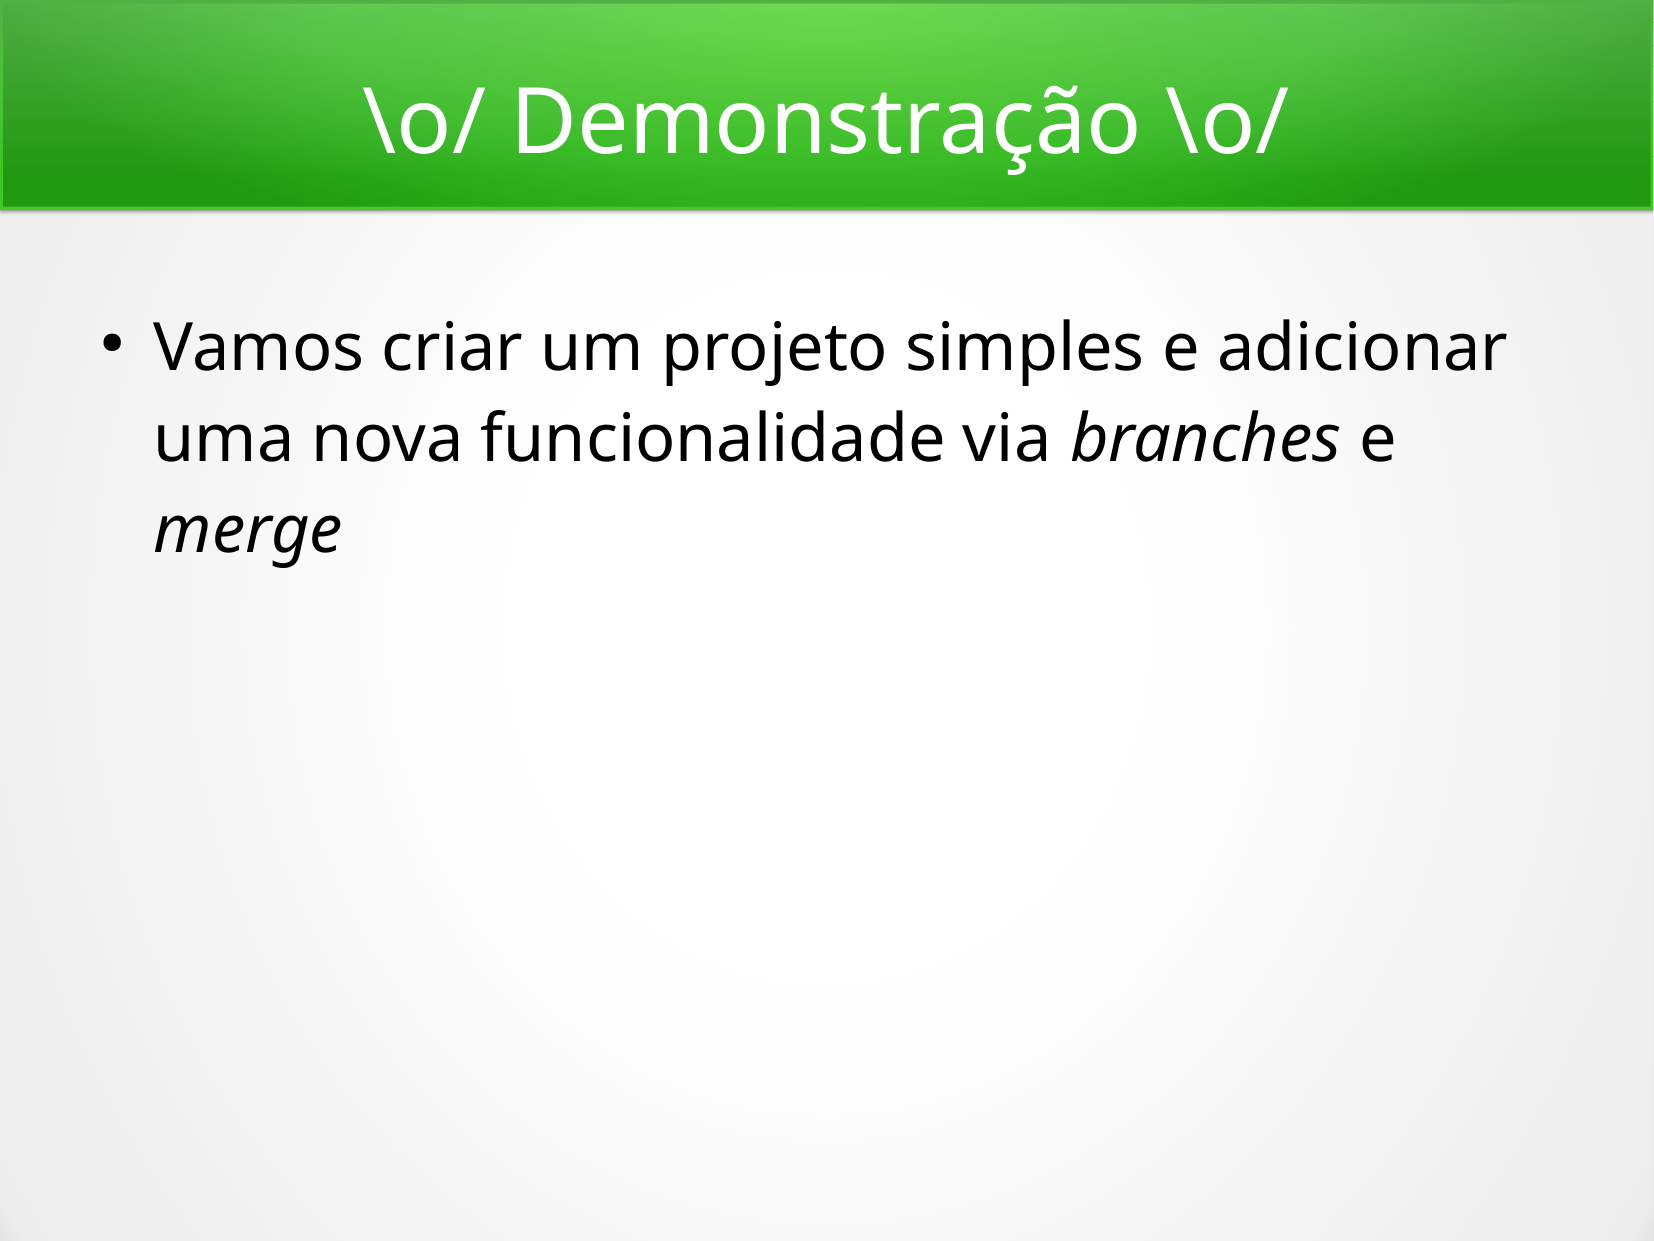

# \o/ Demonstração \o/
Vamos criar um projeto simples e adicionar uma nova funcionalidade via branches e merge